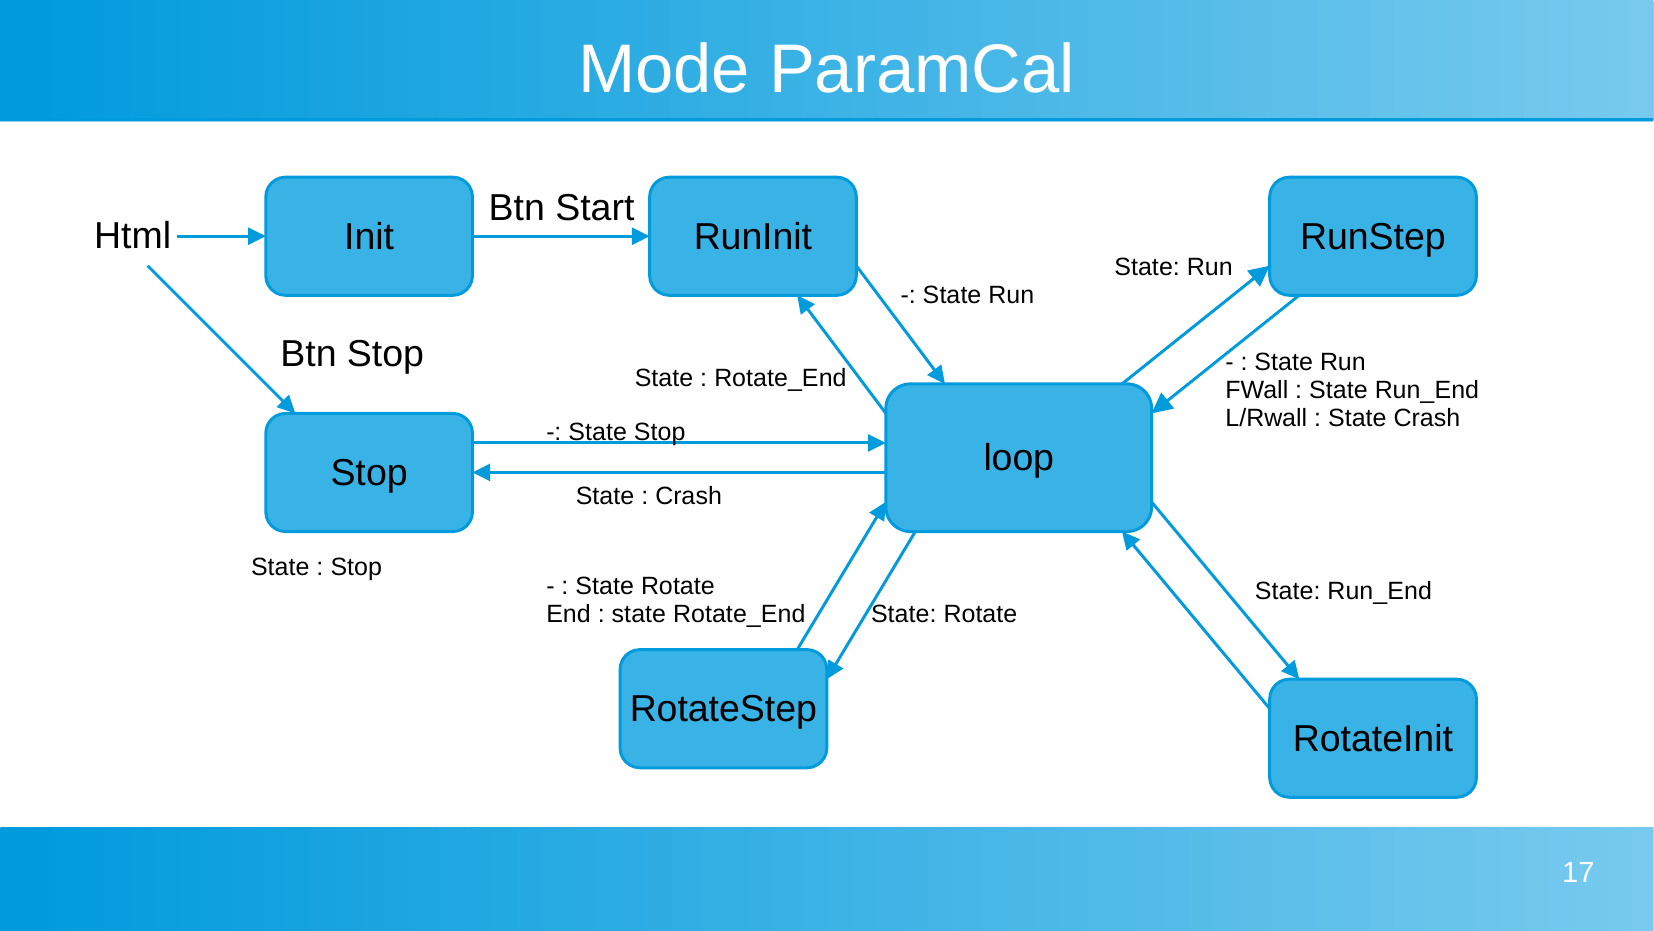

# Mode ParamCal
Init
RunInit
RunStep
Btn Start
Html
 State: Run
-: State Run
Btn Stop
- : State Run
FWall : State Run_End
L/Rwall : State Crash
State : Rotate_End
loop
-: State Stop
Stop
State : Crash
State : Stop
- : State Rotate
End : state Rotate_End
State: Run_End
State: Rotate
RotateStep
RotateInit
17